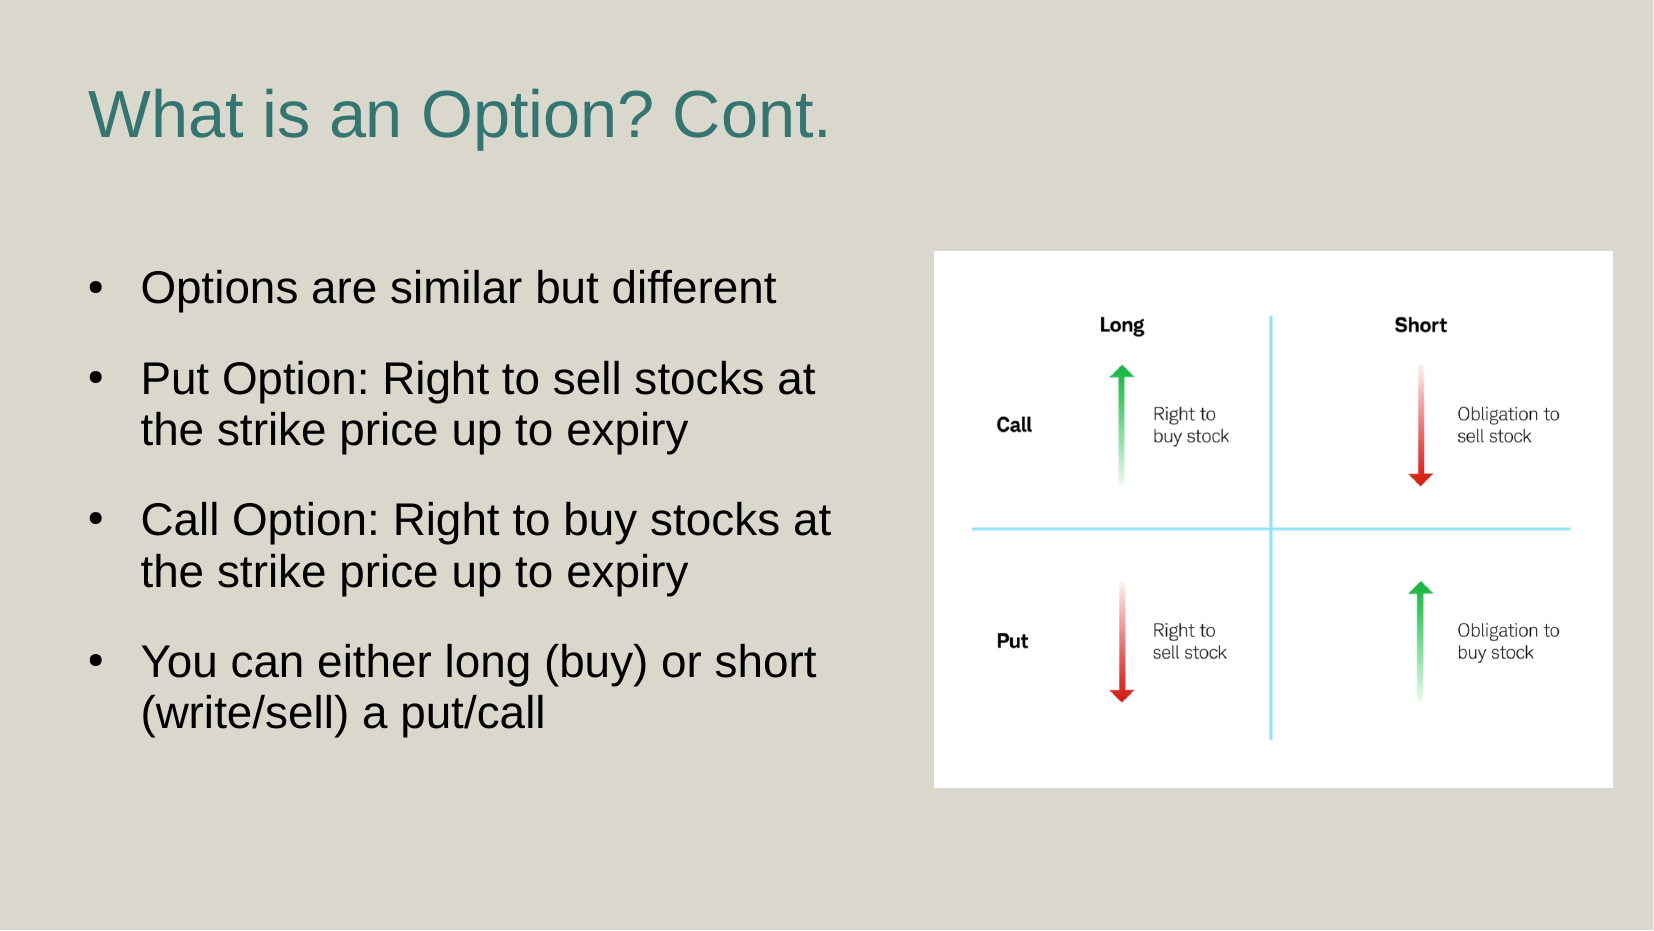

# What is an Option? Cont.
Options are similar but different
Put Option: Right to sell stocks at the strike price up to expiry
Call Option: Right to buy stocks at the strike price up to expiry
You can either long (buy) or short (write/sell) a put/call